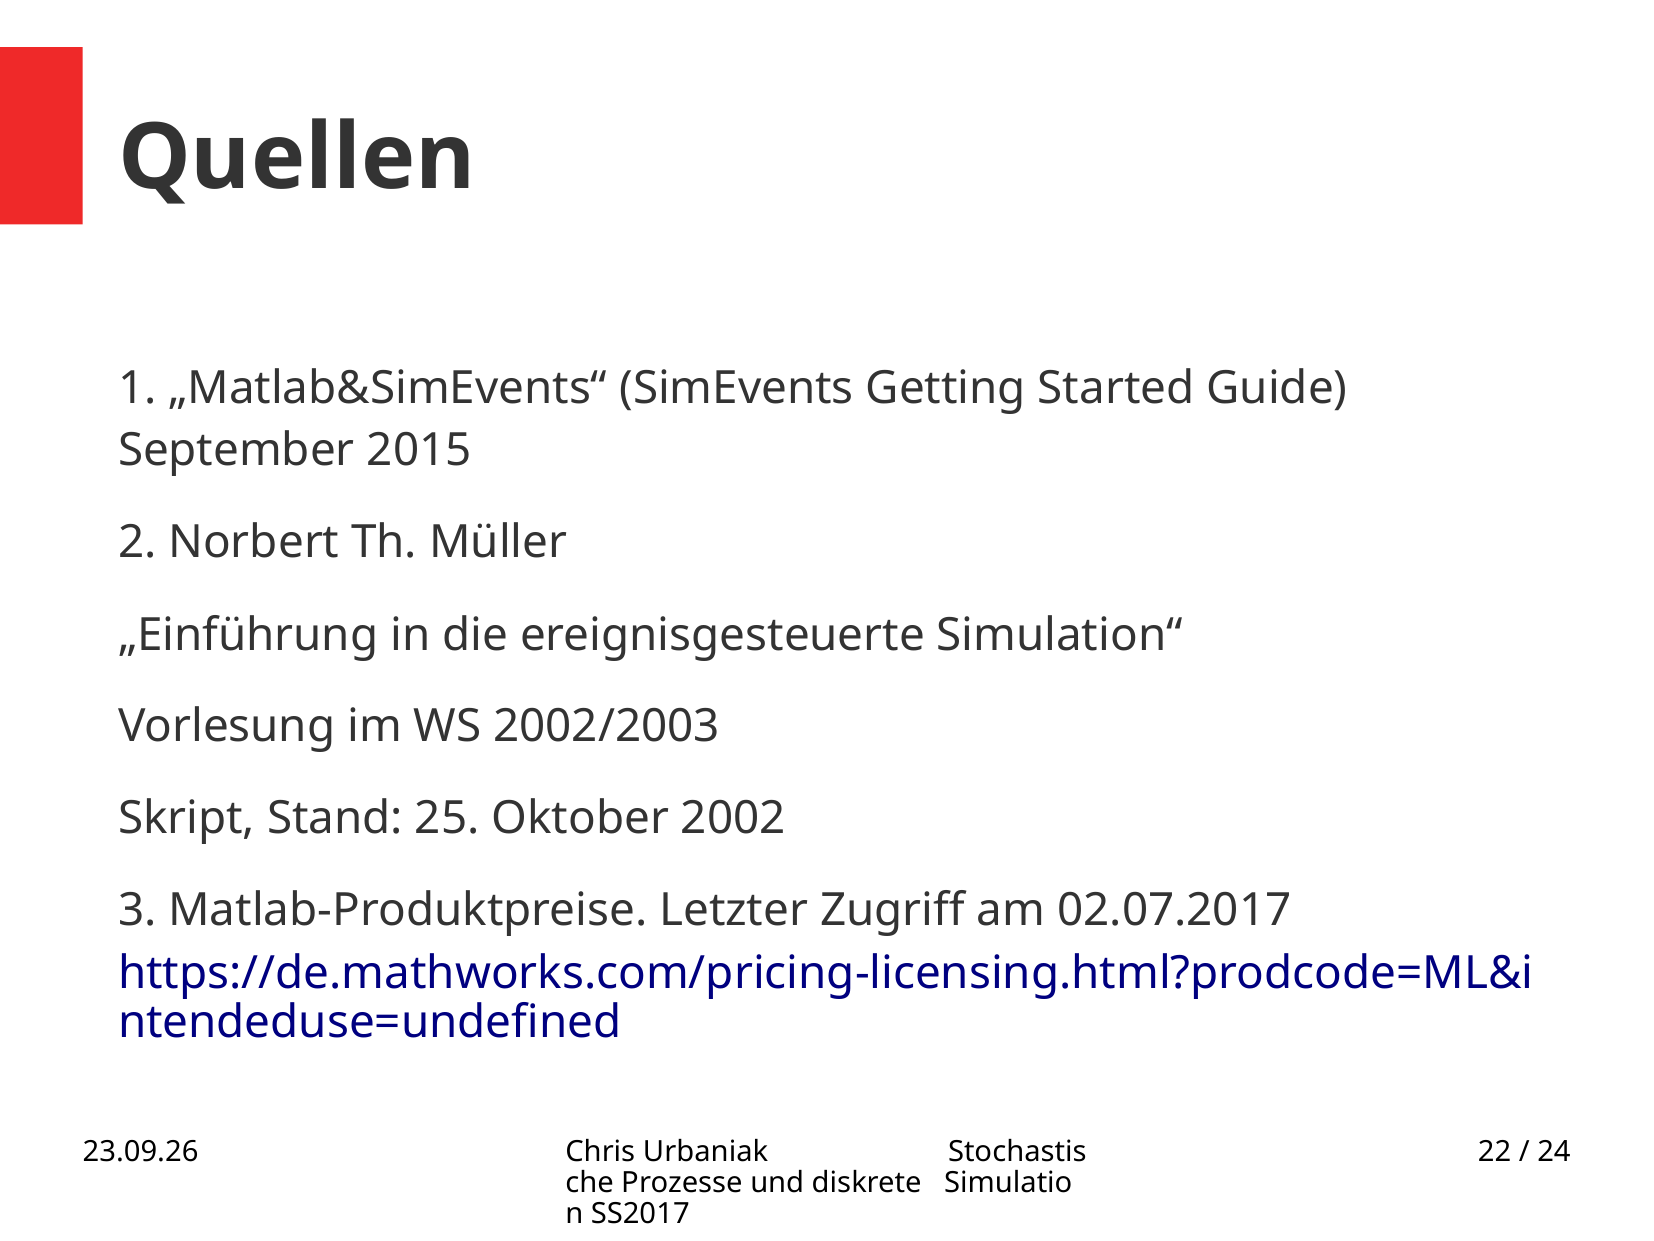

# Quellen
1. „Matlab&SimEvents“ (SimEvents Getting Started Guide) September 2015
2. Norbert Th. Müller
„Einführung in die ereignisgesteuerte Simulation“
Vorlesung im WS 2002/2003
Skript, Stand: 25. Oktober 2002
3. Matlab-Produktpreise. Letzter Zugriff am 02.07.2017 https://de.mathworks.com/pricing-licensing.html?prodcode=ML&intendeduse=undefined
Chris Urbaniak Stochastische Prozesse und diskrete Simulation SS2017
22